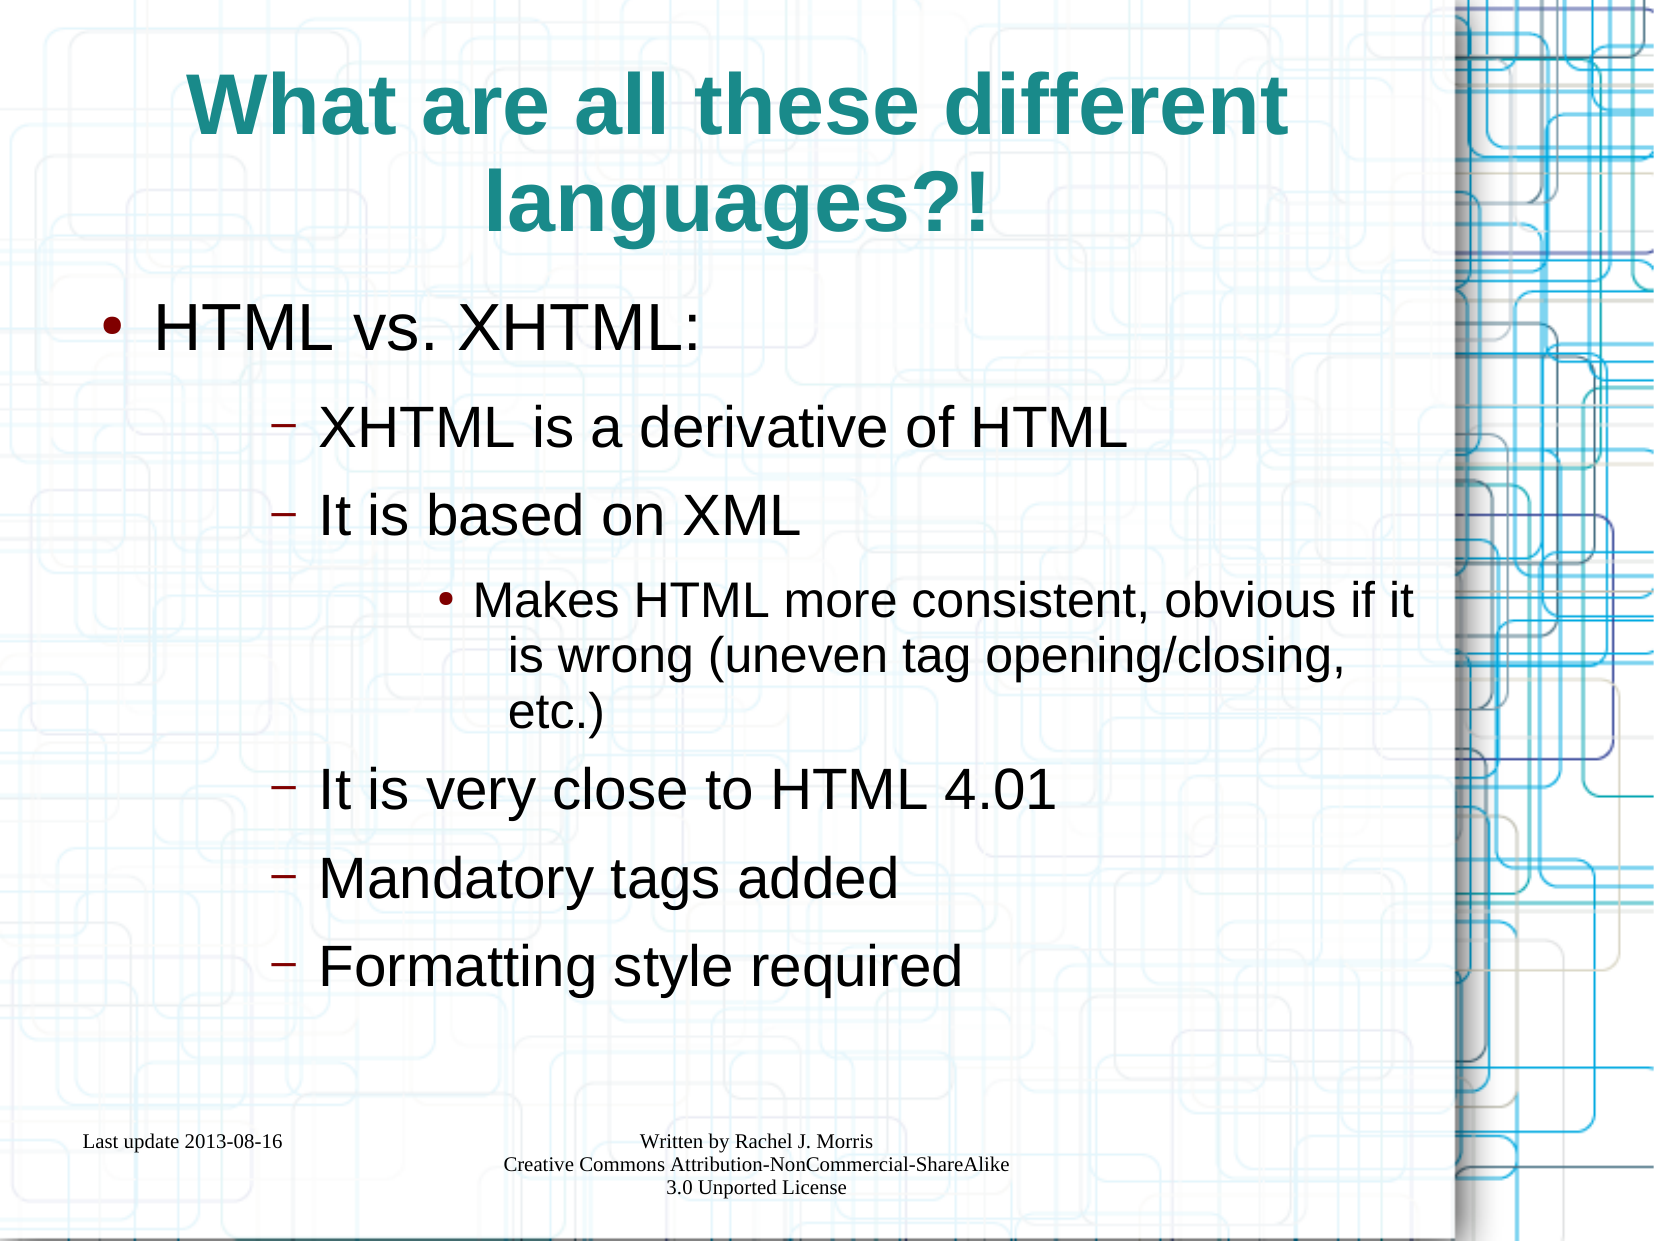

# What are all these different languages?!
HTML vs. XHTML:
XHTML is a derivative of HTML
It is based on XML
Makes HTML more consistent, obvious if it is wrong (uneven tag opening/closing, etc.)
It is very close to HTML 4.01
Mandatory tags added
Formatting style required